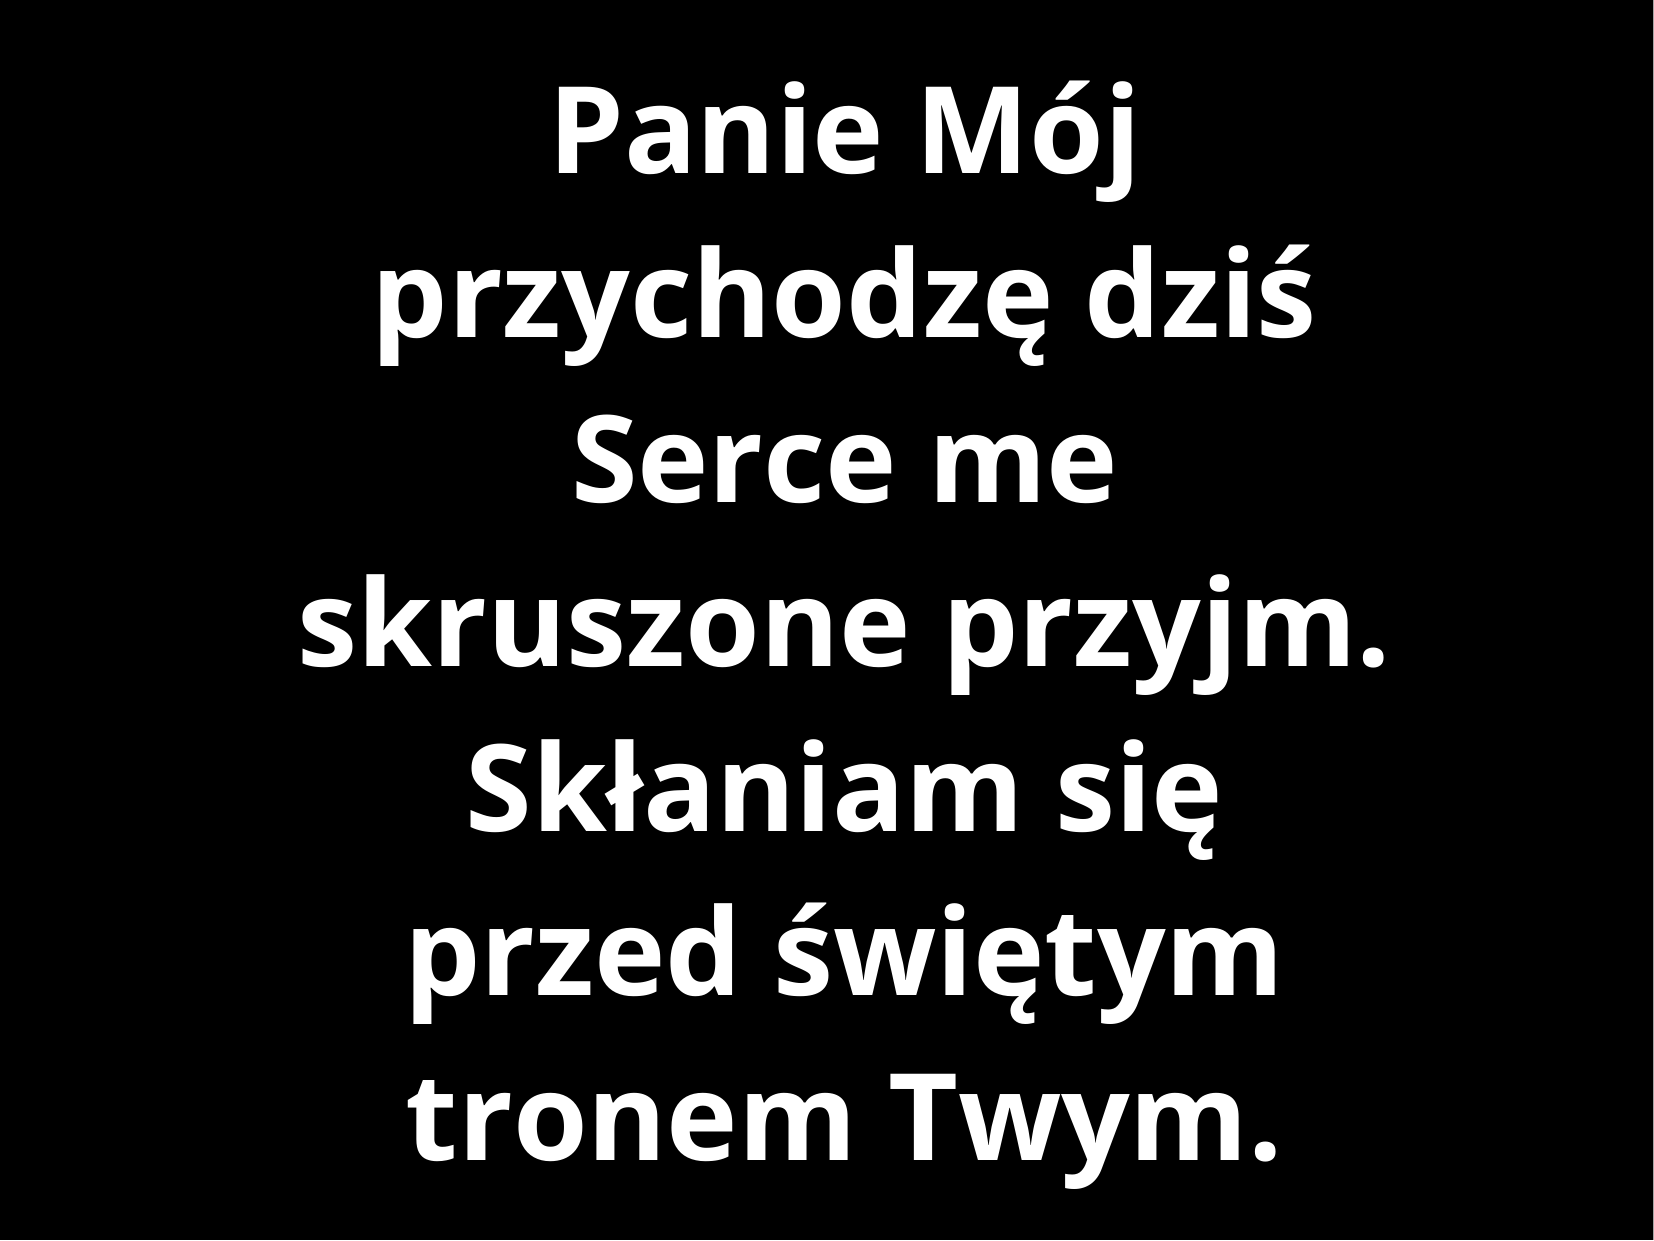

# Panie Mój
przychodzę dziś
Serce me
skruszone przyjm.
Skłaniam się
przed świętym
tronem Twym.